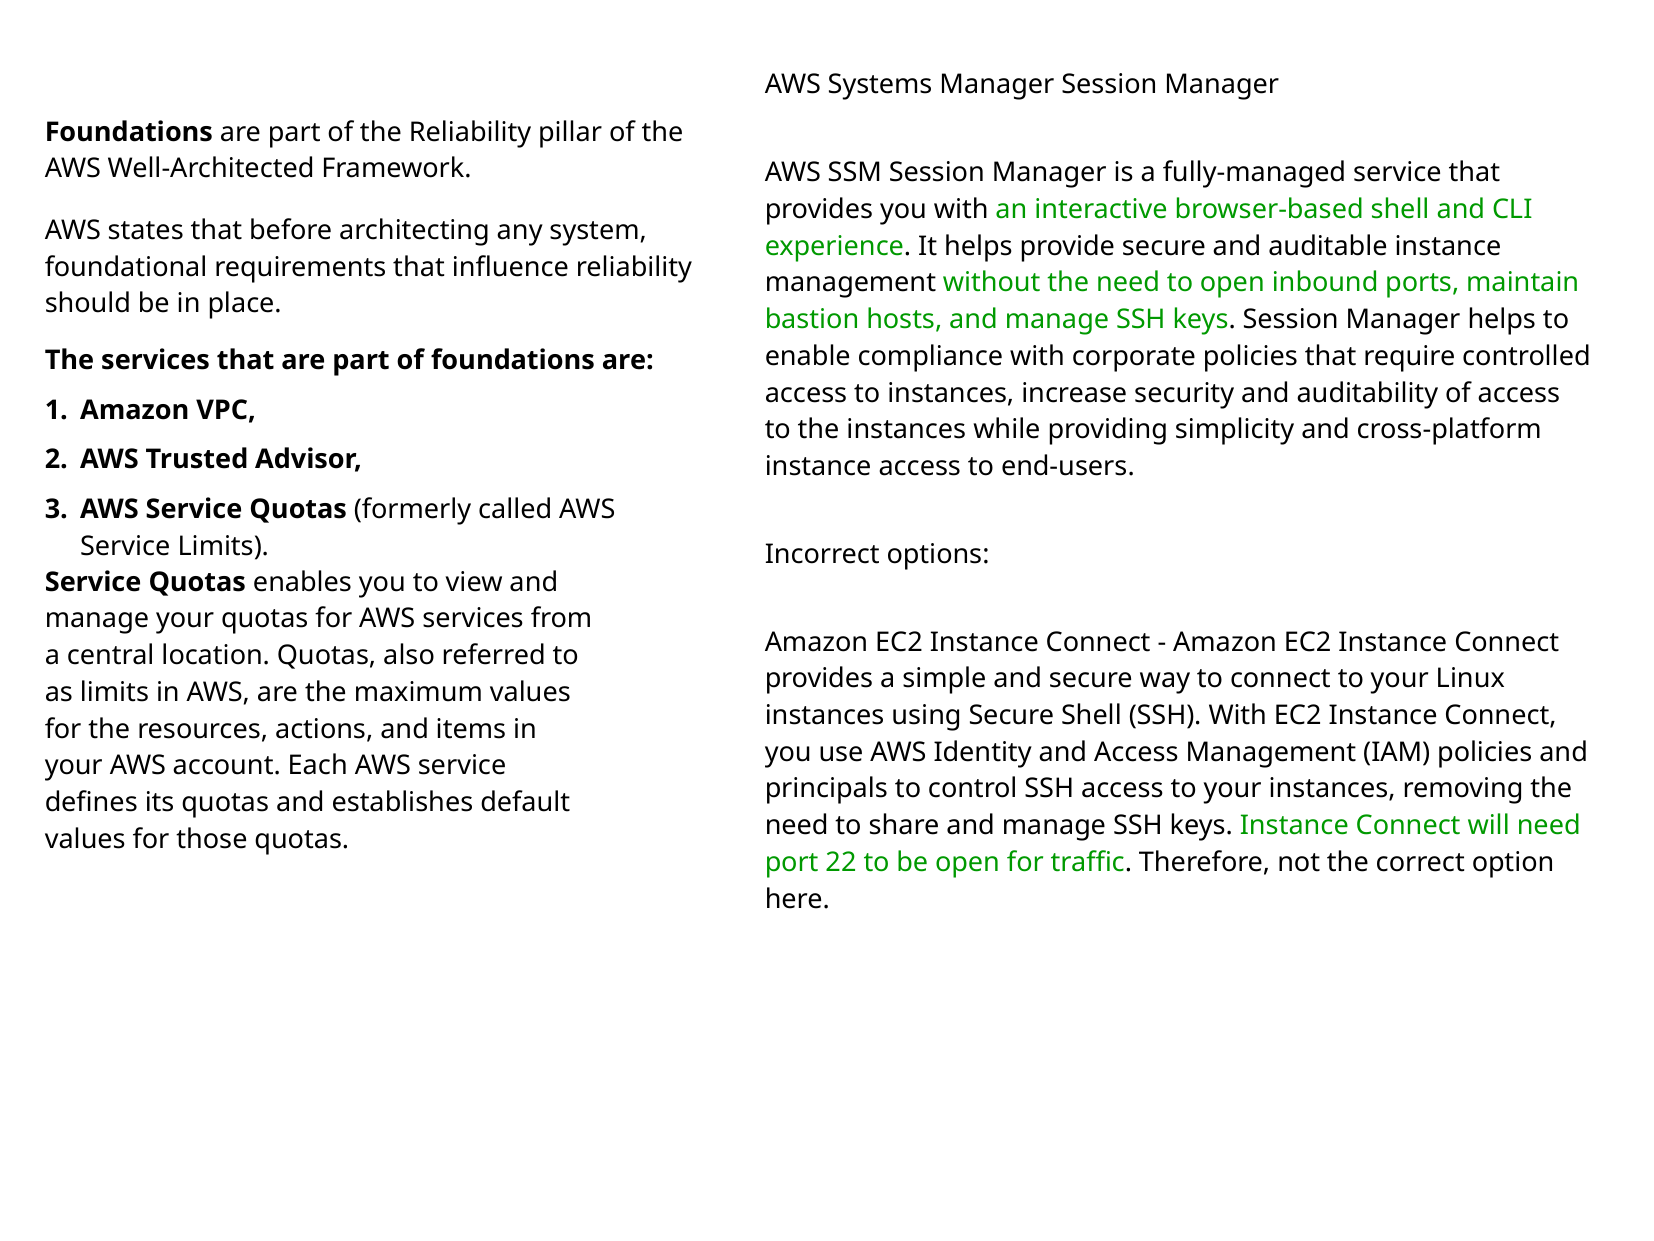

AWS Systems Manager Session Manager
AWS SSM Session Manager is a fully-managed service that provides you with an interactive browser-based shell and CLI experience. It helps provide secure and auditable instance management without the need to open inbound ports, maintain bastion hosts, and manage SSH keys. Session Manager helps to enable compliance with corporate policies that require controlled access to instances, increase security and auditability of access to the instances while providing simplicity and cross-platform instance access to end-users.
Incorrect options:
Amazon EC2 Instance Connect - Amazon EC2 Instance Connect provides a simple and secure way to connect to your Linux instances using Secure Shell (SSH). With EC2 Instance Connect, you use AWS Identity and Access Management (IAM) policies and principals to control SSH access to your instances, removing the need to share and manage SSH keys. Instance Connect will need port 22 to be open for traffic. Therefore, not the correct option here.
Foundations are part of the Reliability pillar of the AWS Well-Architected Framework.
AWS states that before architecting any system, foundational requirements that influence reliability should be in place.
The services that are part of foundations are:
Amazon VPC,
AWS Trusted Advisor,
AWS Service Quotas (formerly called AWS Service Limits).
Service Quotas enables you to view and manage your quotas for AWS services from a central location. Quotas, also referred to as limits in AWS, are the maximum values for the resources, actions, and items in your AWS account. Each AWS service defines its quotas and establishes default values for those quotas.